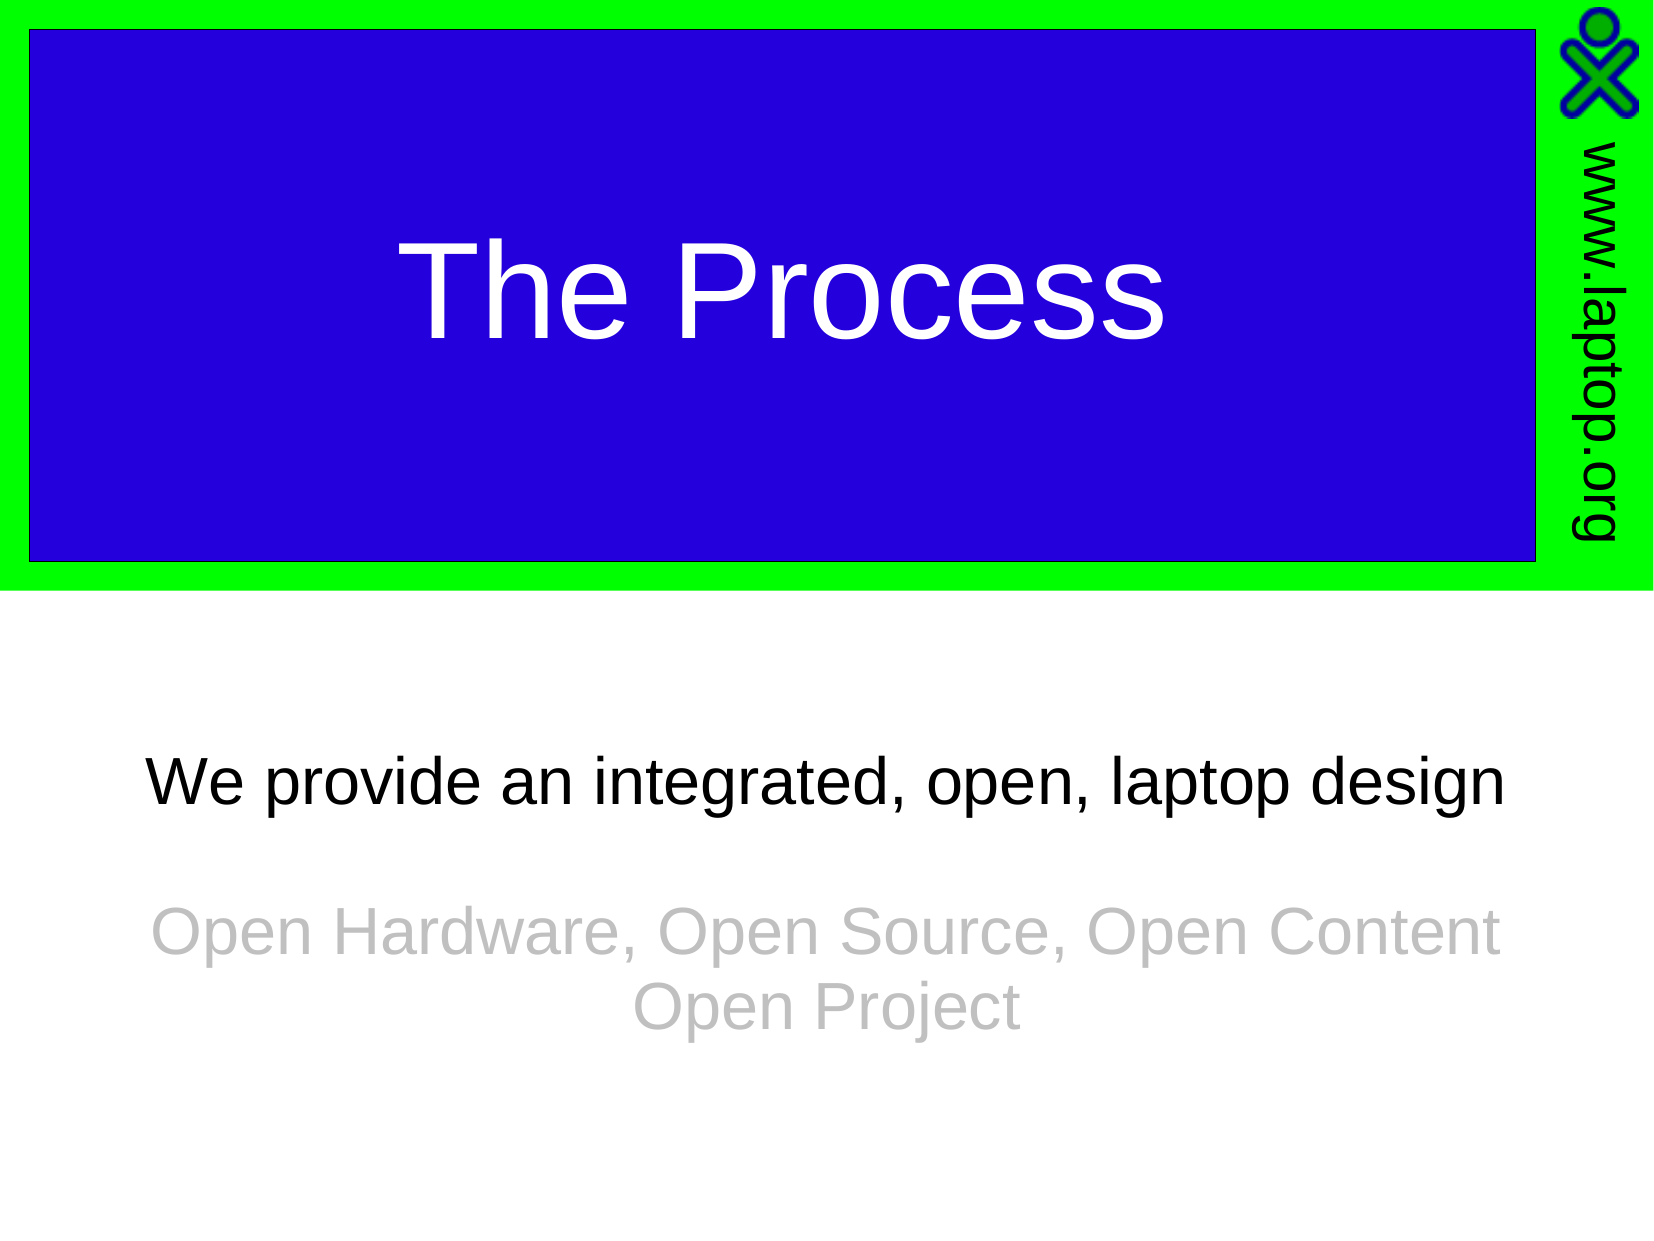

# The Process
We provide an integrated, open, laptop design
Open Hardware, Open Source, Open Content
Open Project